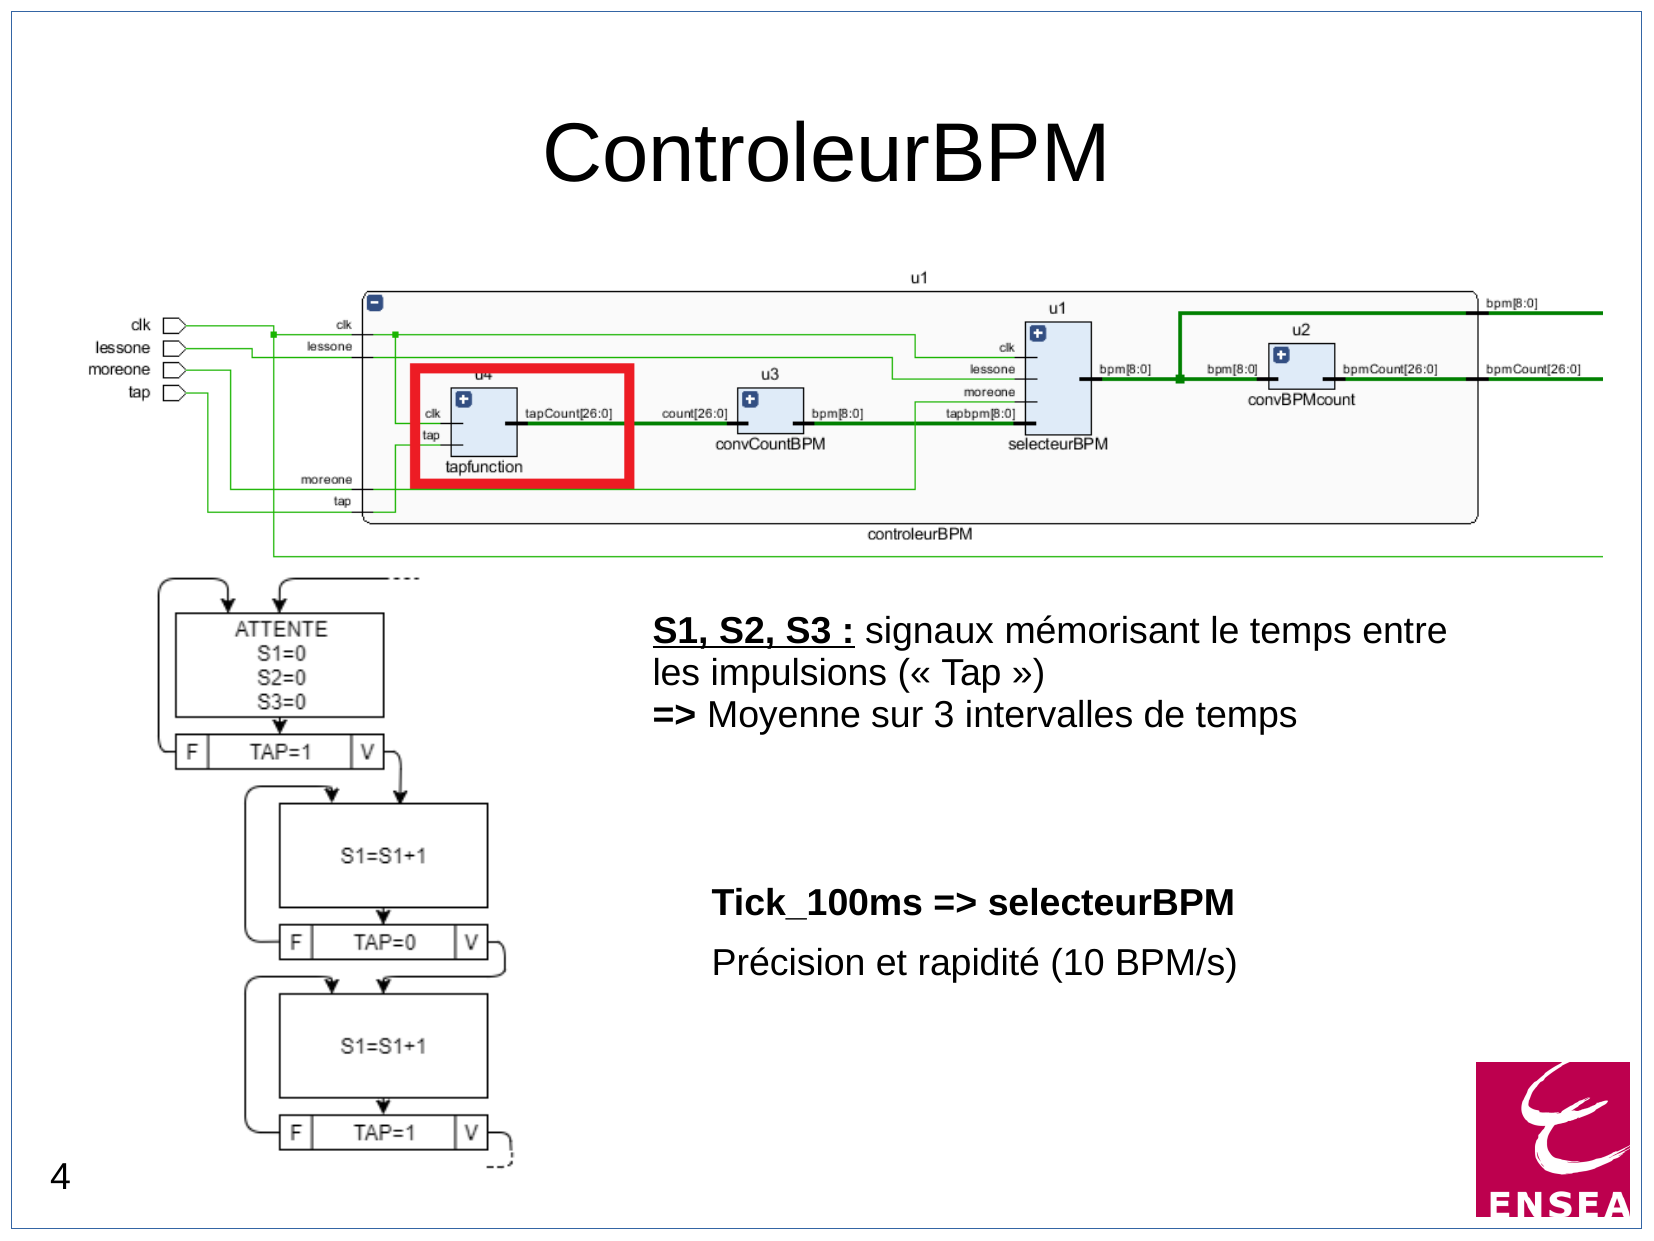

# ControleurBPM
S1, S2, S3 : signaux mémorisant le temps entre les impulsions (« Tap »)
=> Moyenne sur 3 intervalles de temps
Tick_100ms => selecteurBPM
Précision et rapidité (10 BPM/s)
4